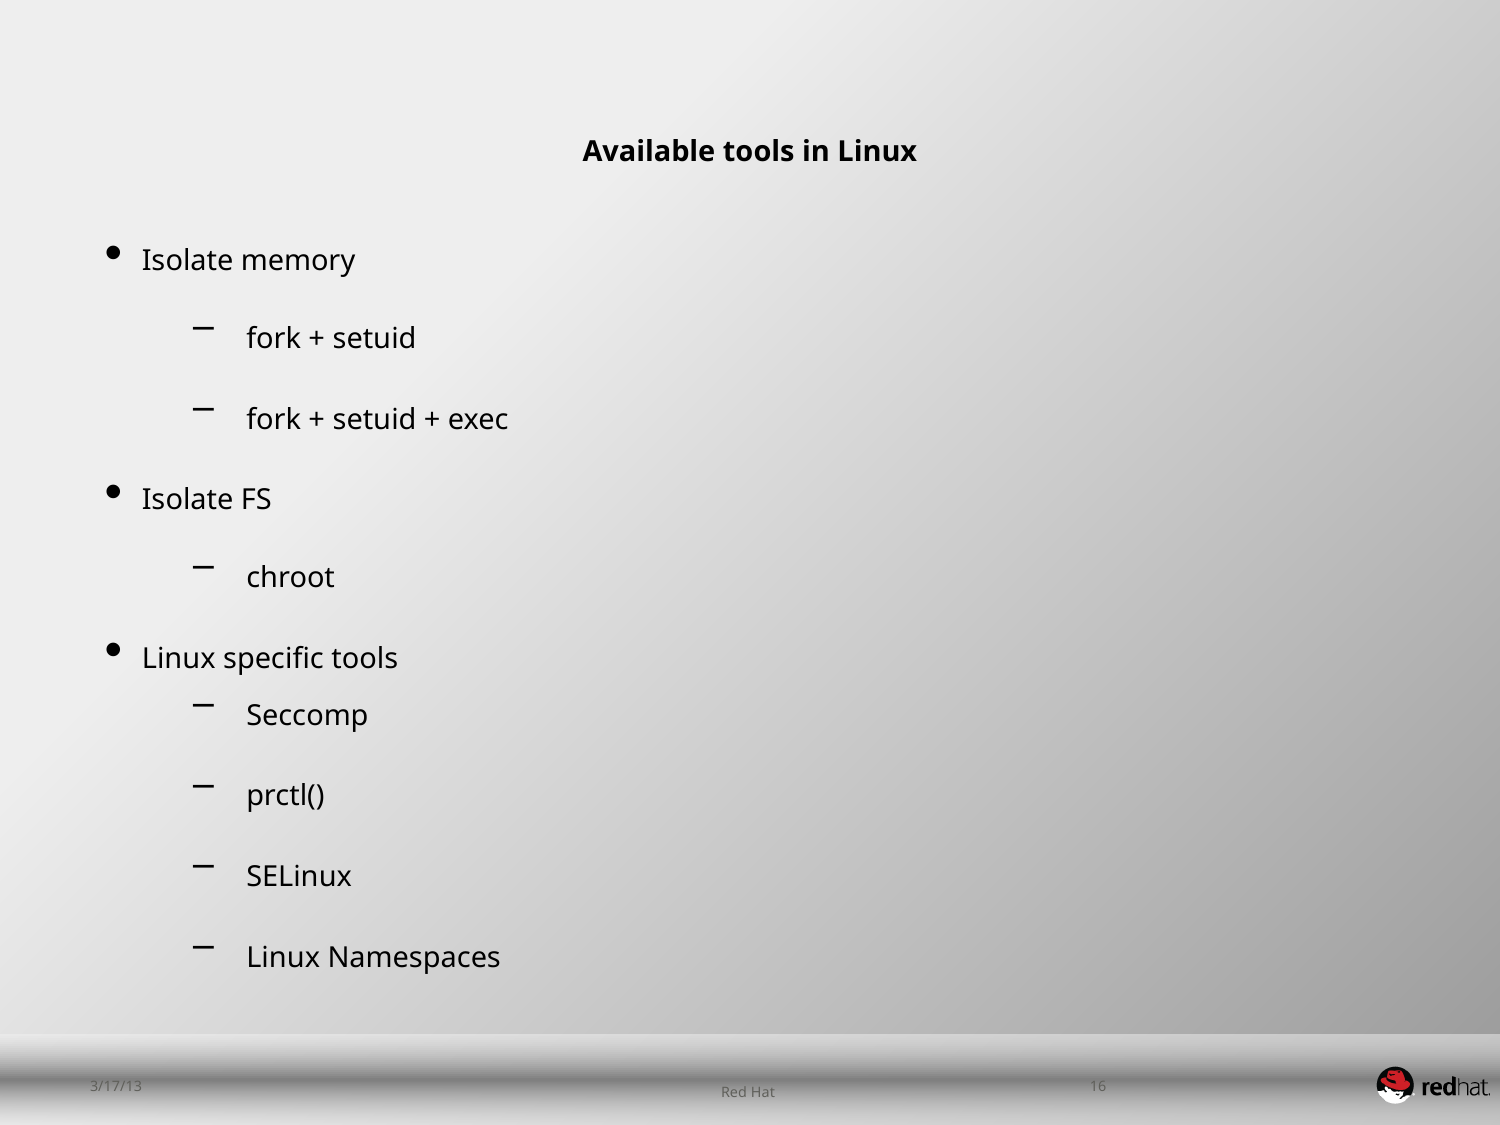

# Available tools in Linux
Isolate memory
fork + setuid
fork + setuid + exec
Isolate FS
chroot
Linux specific tools
Seccomp
prctl()
SELinux
Linux Namespaces
3/17/13
Red Hat